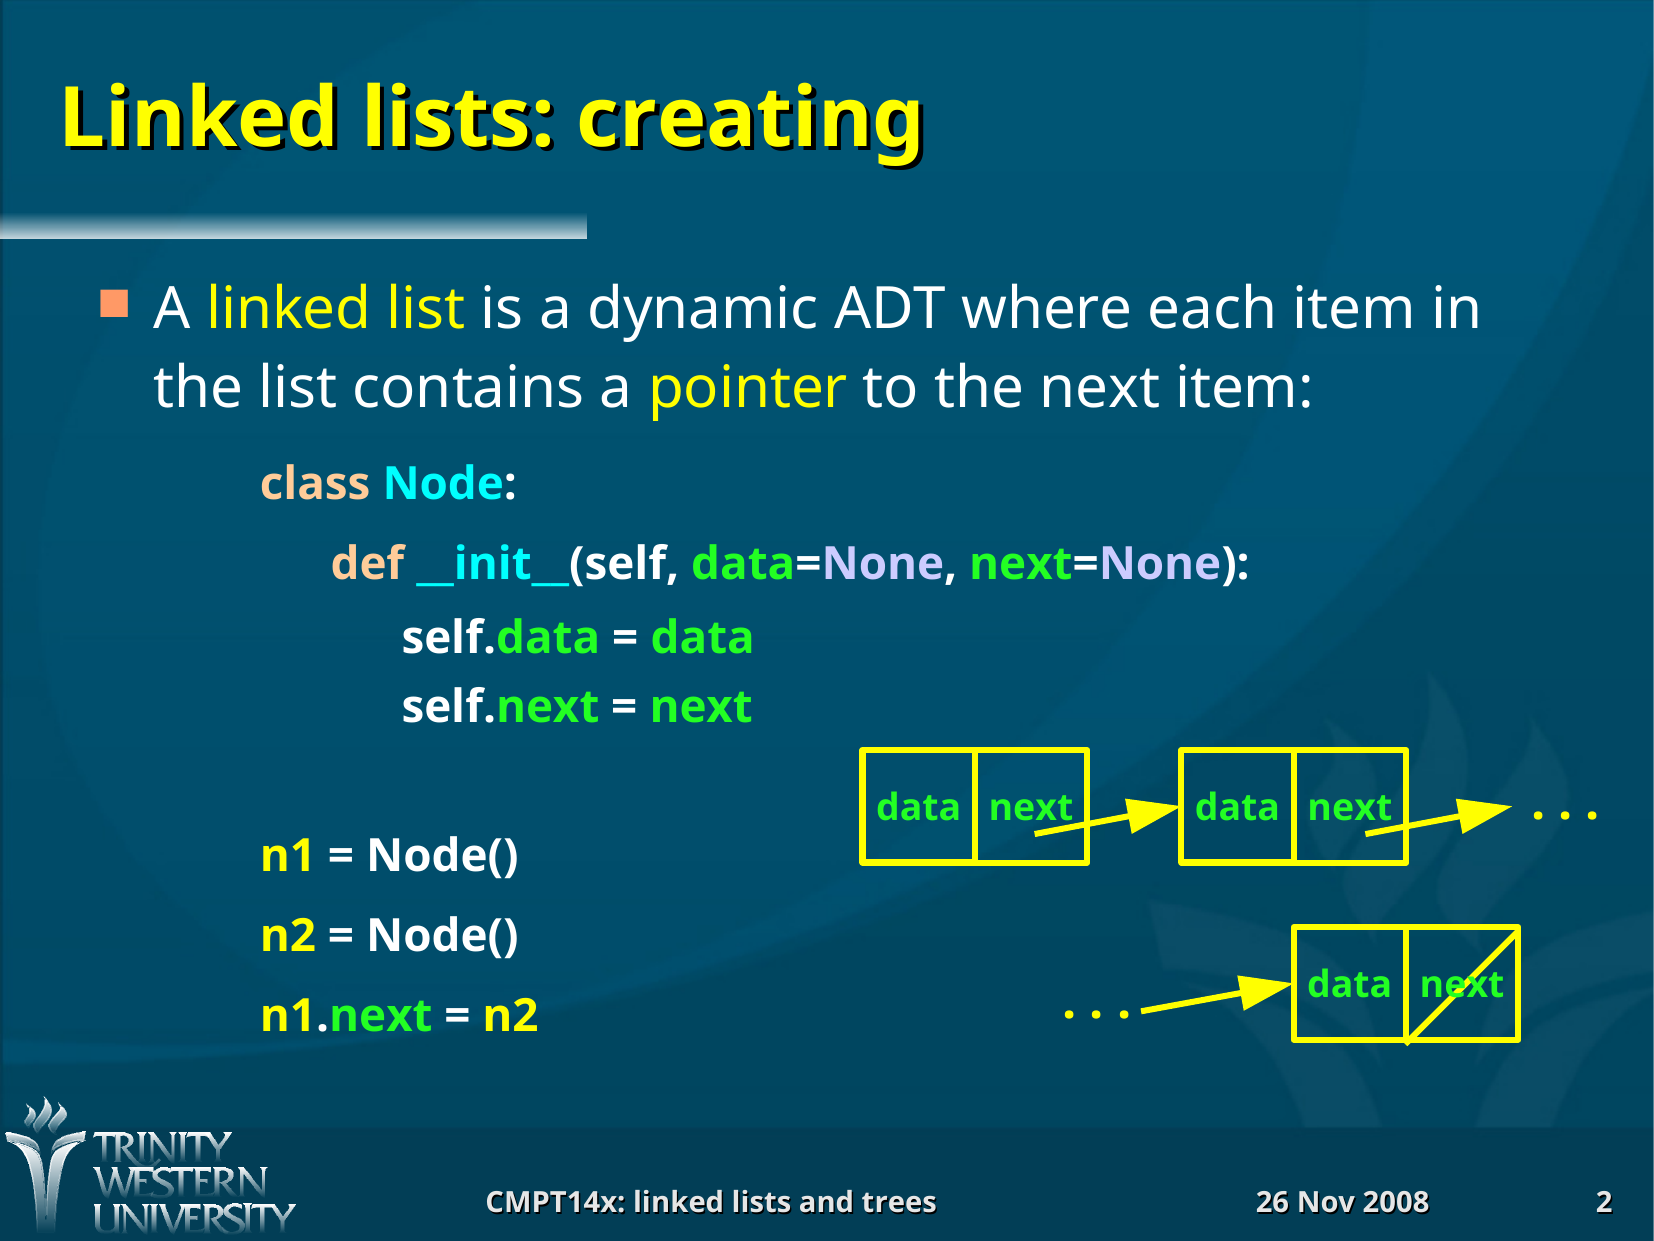

# Linked lists: creating
A linked list is a dynamic ADT where each item in the list contains a pointer to the next item:
class Node:
def __init__(self, data=None, next=None):
self.data = data
self.next = next
n1 = Node()
n2 = Node()
n1.next = n2
data
data
next
next
. . .
data
next
. . .
CMPT14x: linked lists and trees
26 Nov 2008
2